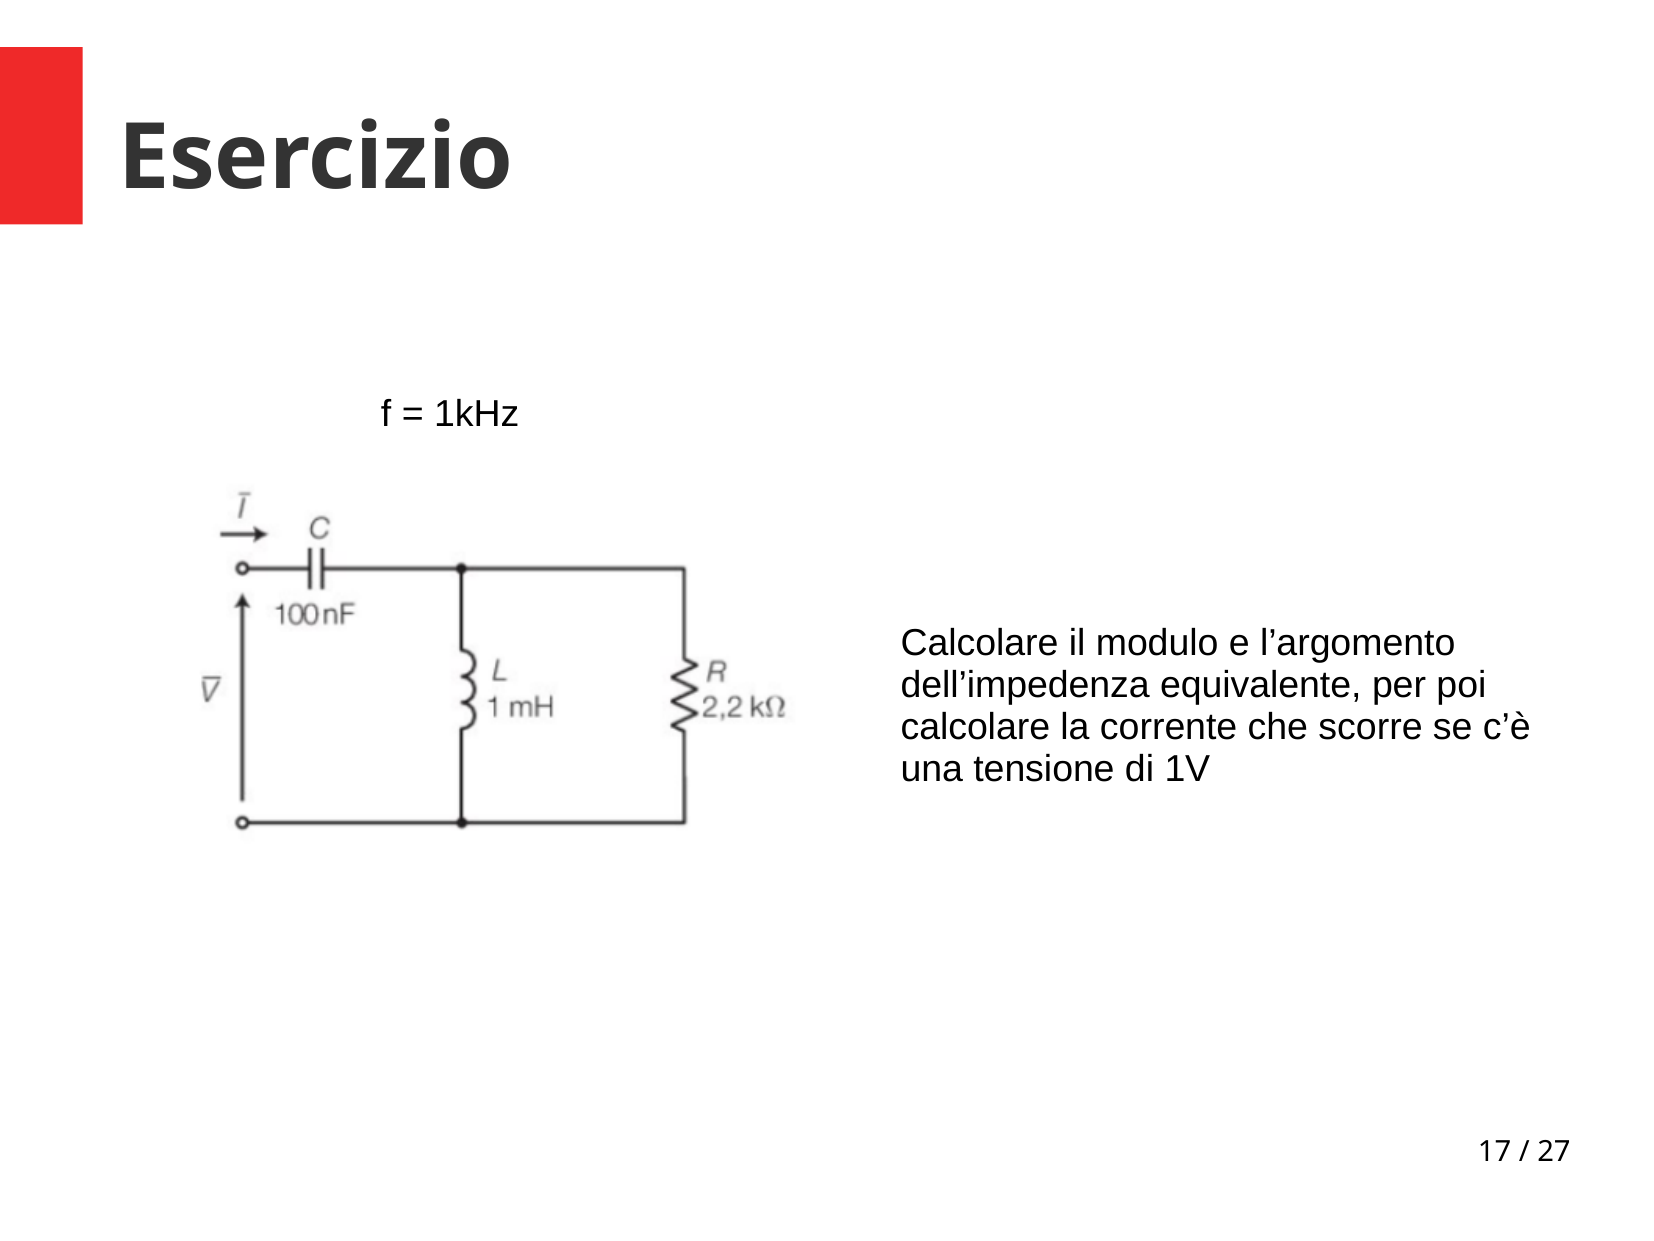

# Esercizio
f = 1kHz
Calcolare il modulo e l’argomento dell’impedenza equivalente, per poi calcolare la corrente che scorre se c’è una tensione di 1V
17